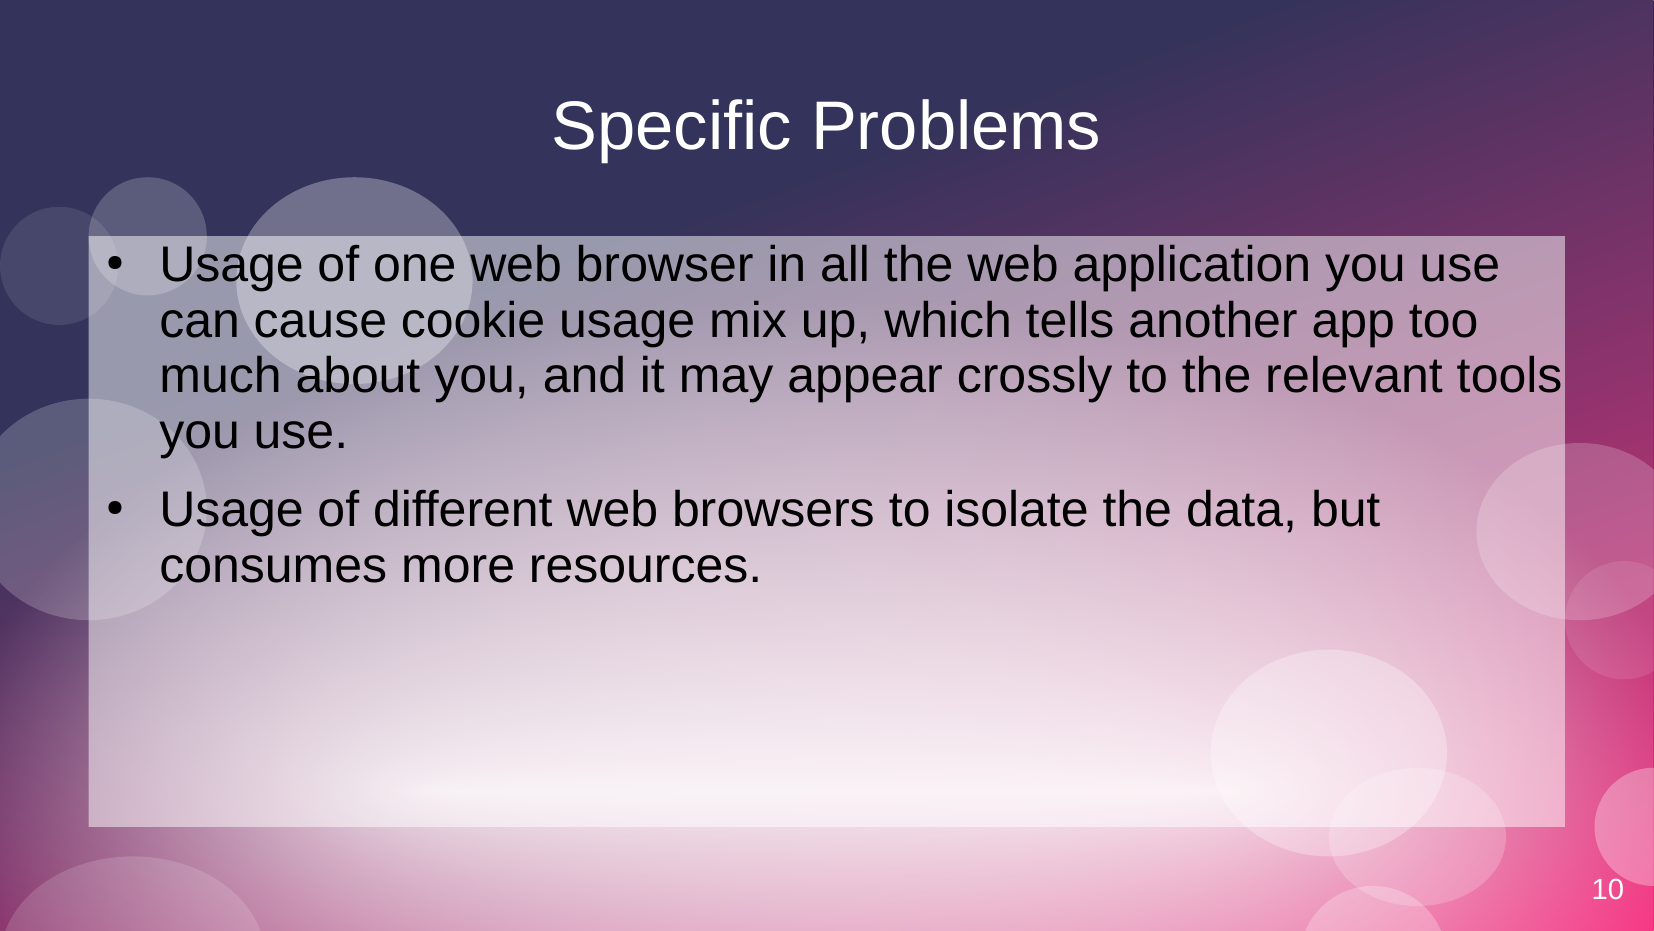

# Specific Problems
Usage of one web browser in all the web application you use can cause cookie usage mix up, which tells another app too much about you, and it may appear crossly to the relevant tools you use.
Usage of different web browsers to isolate the data, but consumes more resources.